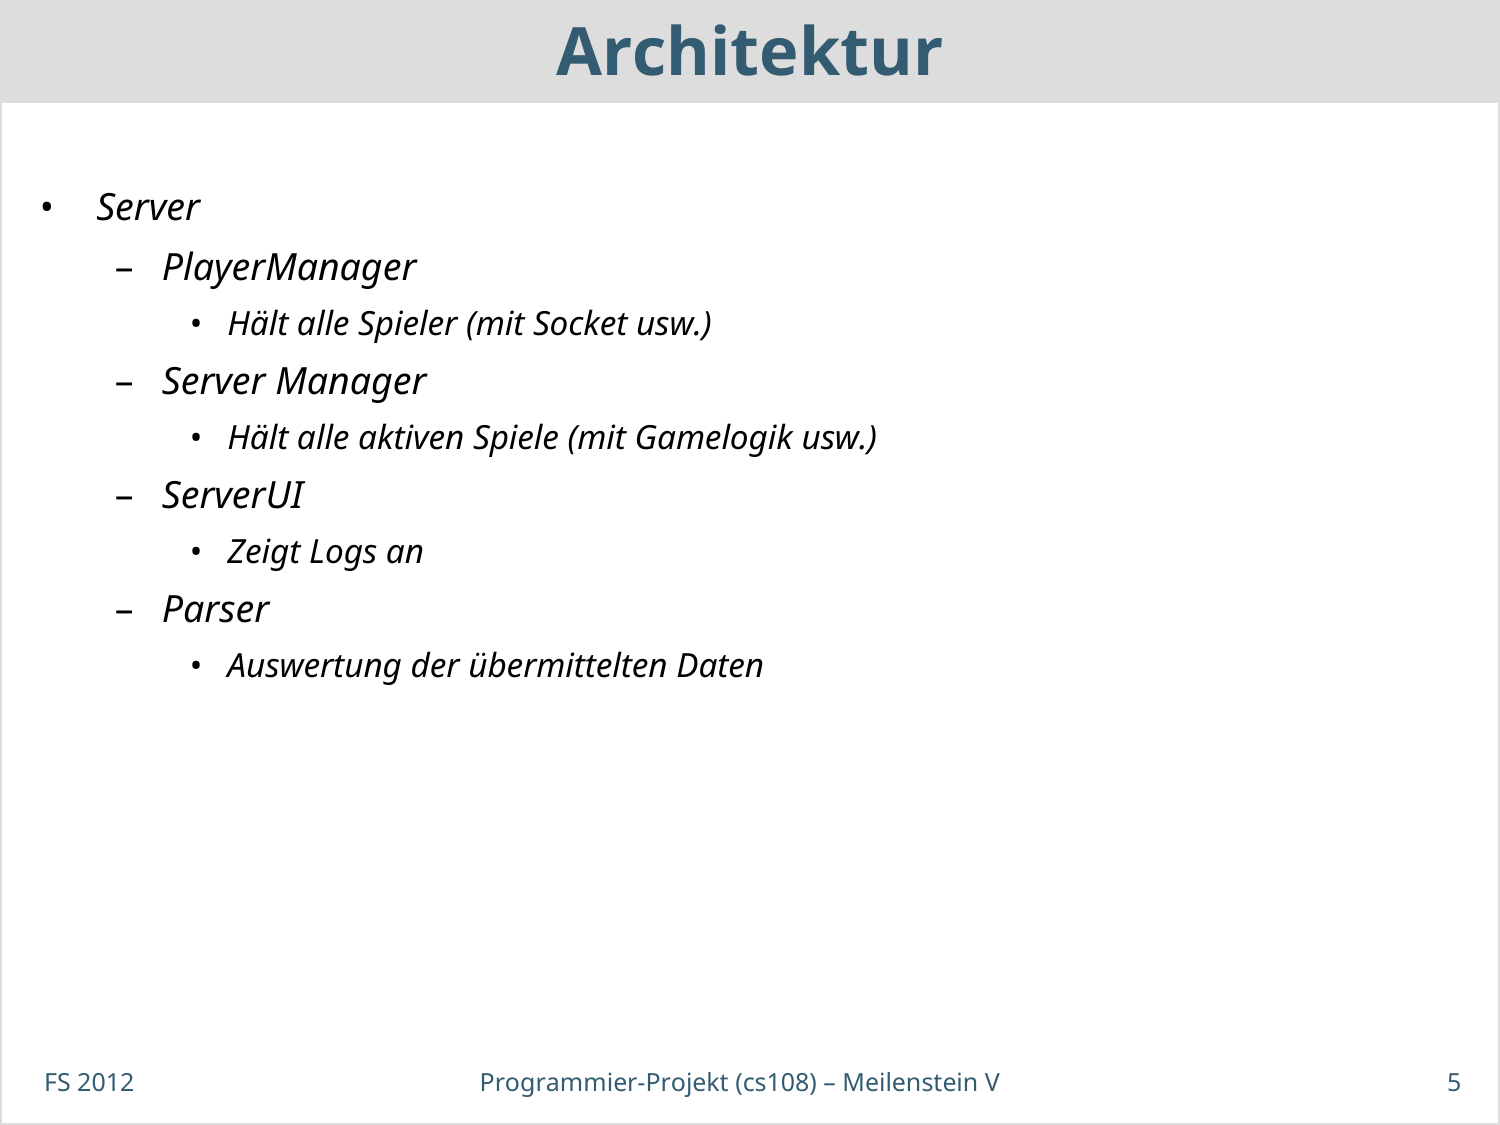

# Architektur
Server
PlayerManager
Hält alle Spieler (mit Socket usw.)
Server Manager
Hält alle aktiven Spiele (mit Gamelogik usw.)
ServerUI
Zeigt Logs an
Parser
Auswertung der übermittelten Daten
FS 2012
Programmier-Projekt (cs108) – Meilenstein V